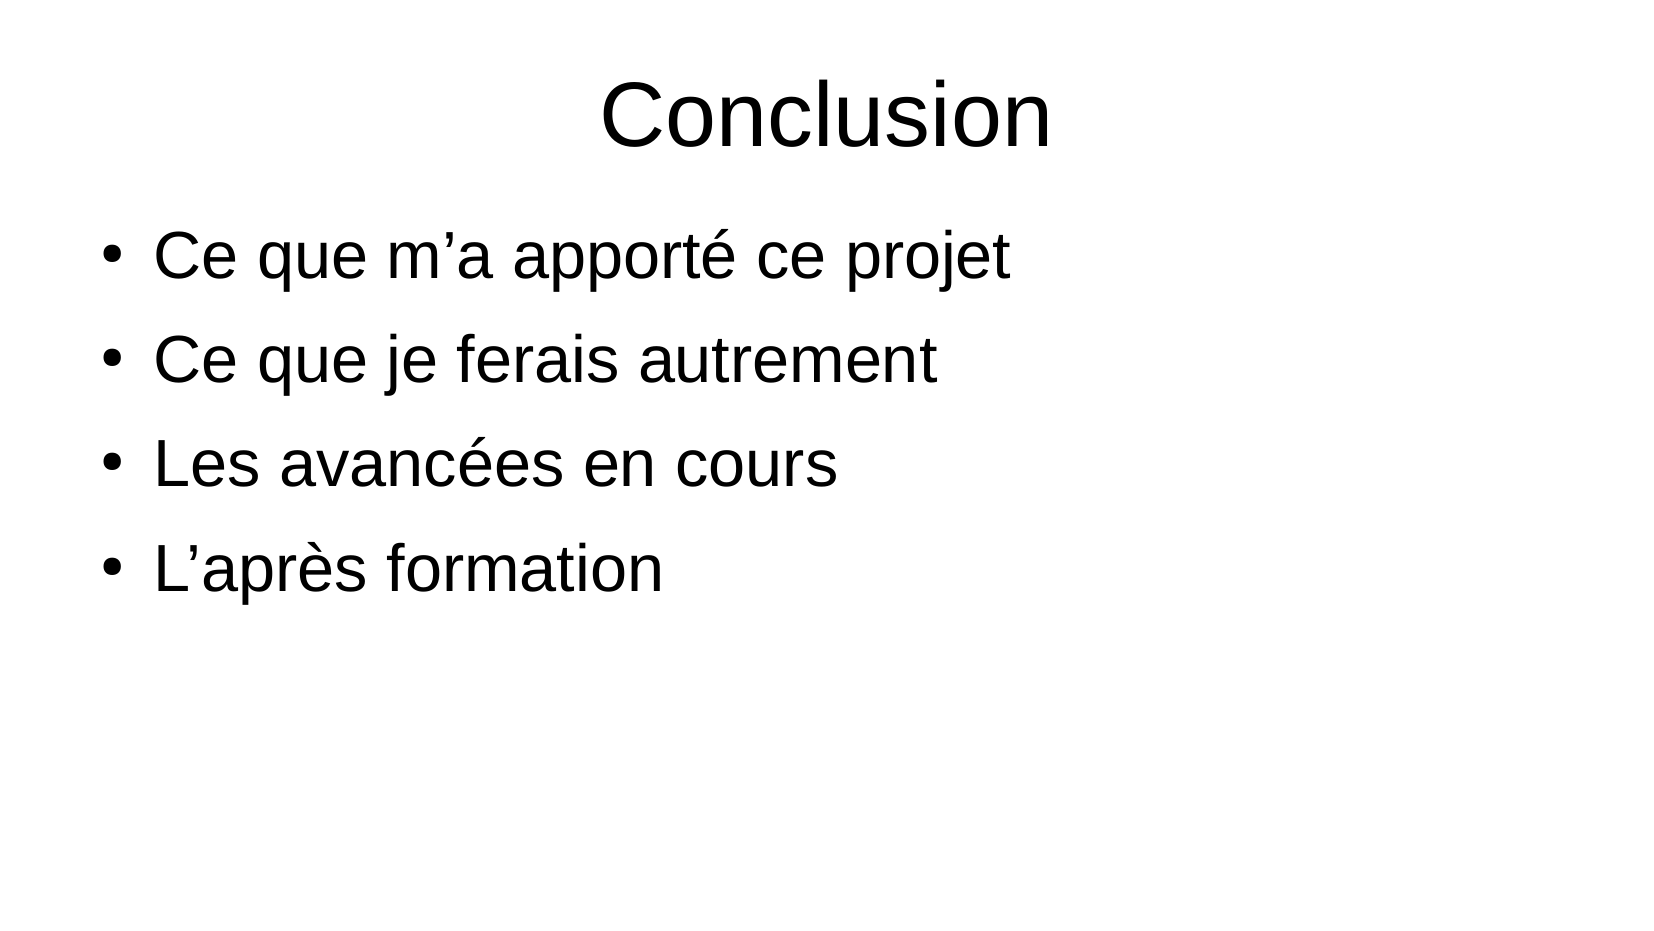

# Conclusion
Ce que m’a apporté ce projet
Ce que je ferais autrement
Les avancées en cours
L’après formation